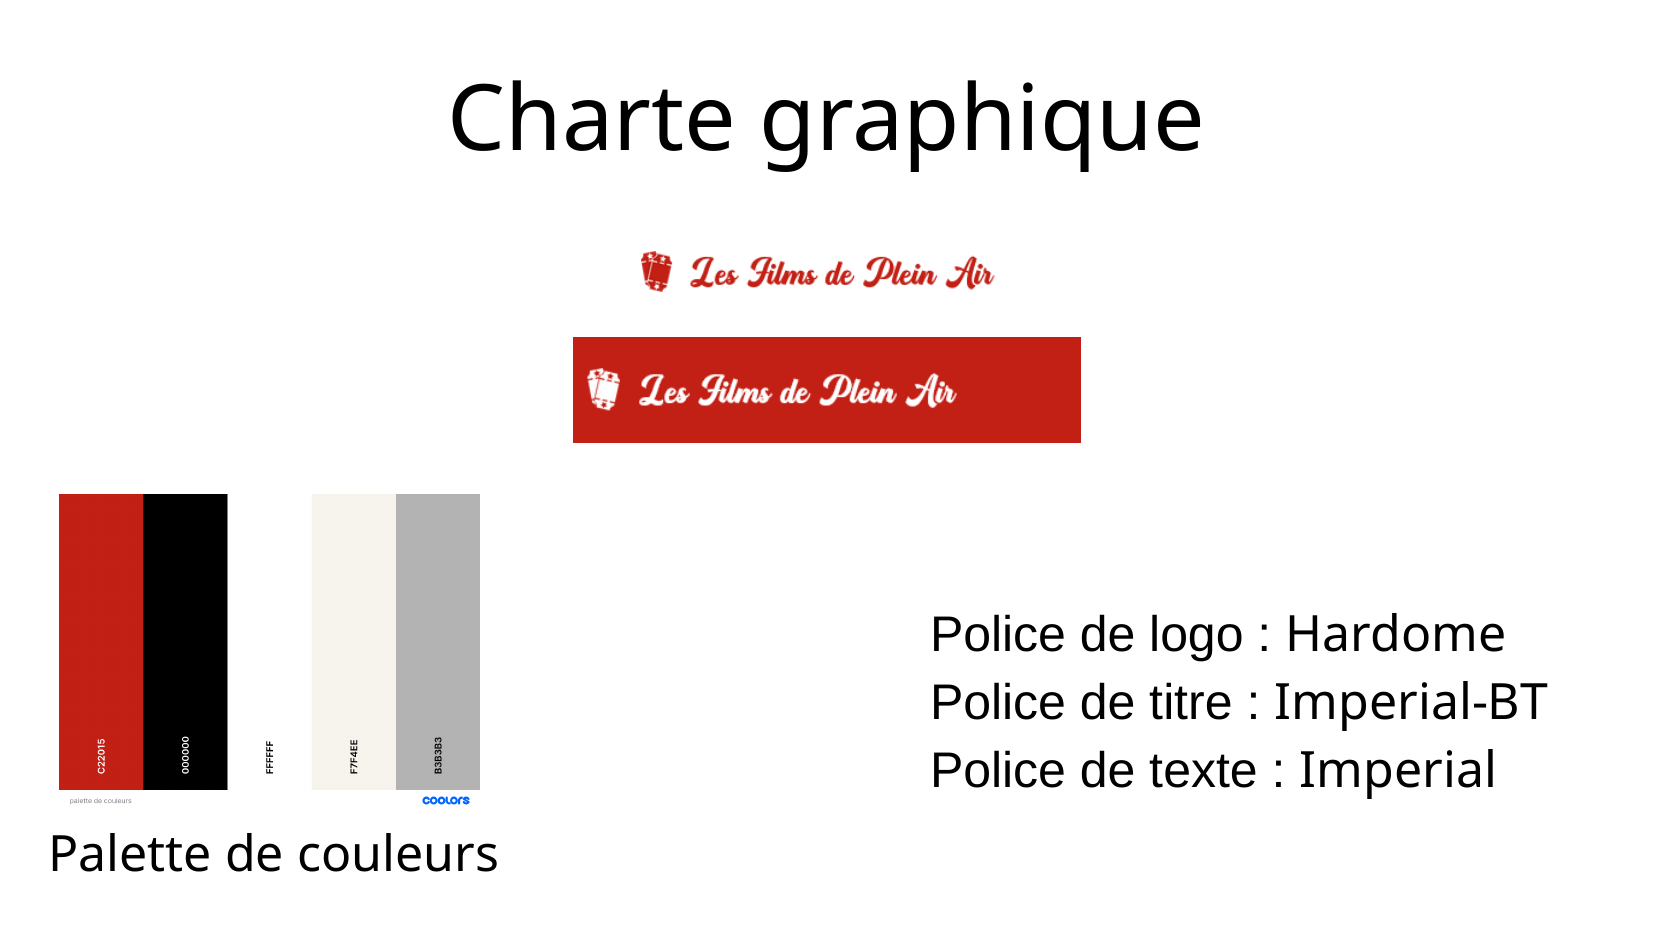

# Charte graphique
Police de logo : Hardome
Police de titre : Imperial-BT
Police de texte : Imperial
Palette de couleurs